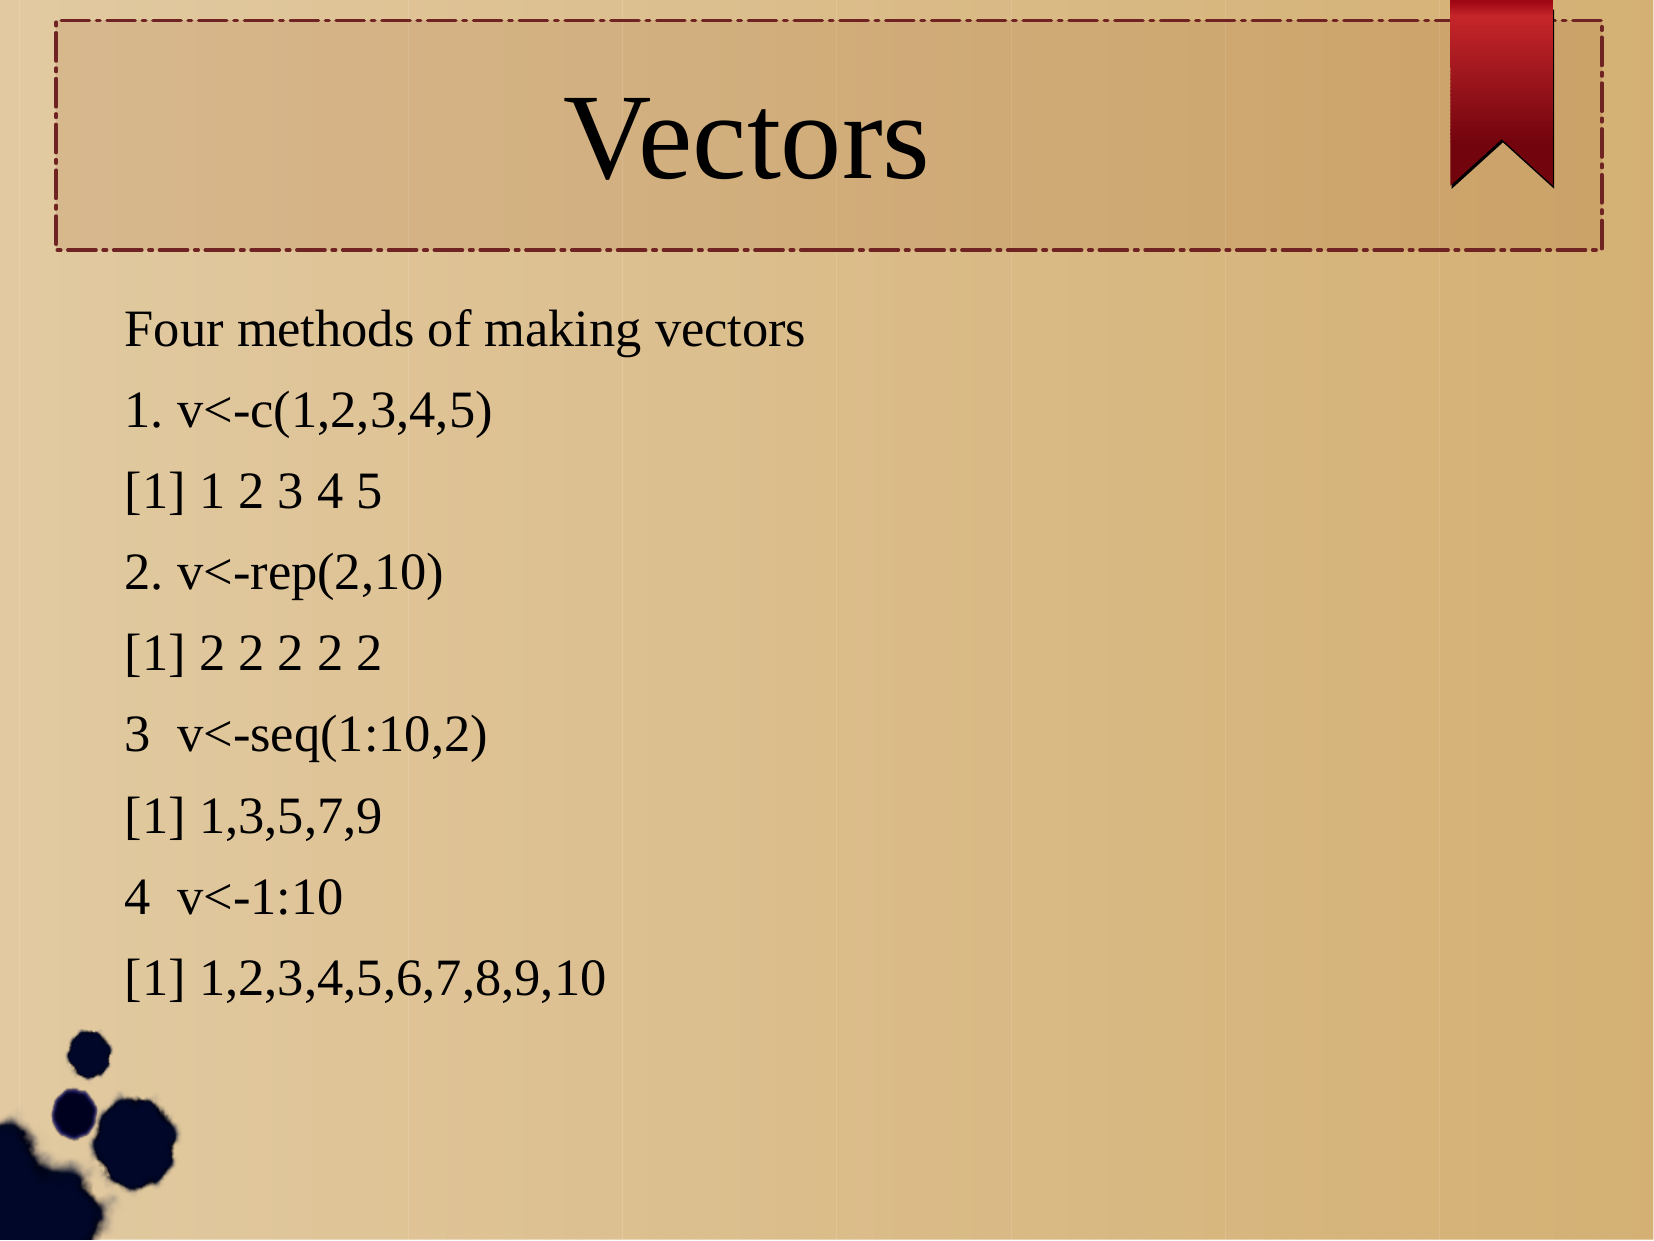

# Vectors
Four methods of making vectors
1. v<-c(1,2,3,4,5)
[1] 1 2 3 4 5
2. v<-rep(2,10)
[1] 2 2 2 2 2
3 v<-seq(1:10,2)
[1] 1,3,5,7,9
4 v<-1:10
[1] 1,2,3,4,5,6,7,8,9,10